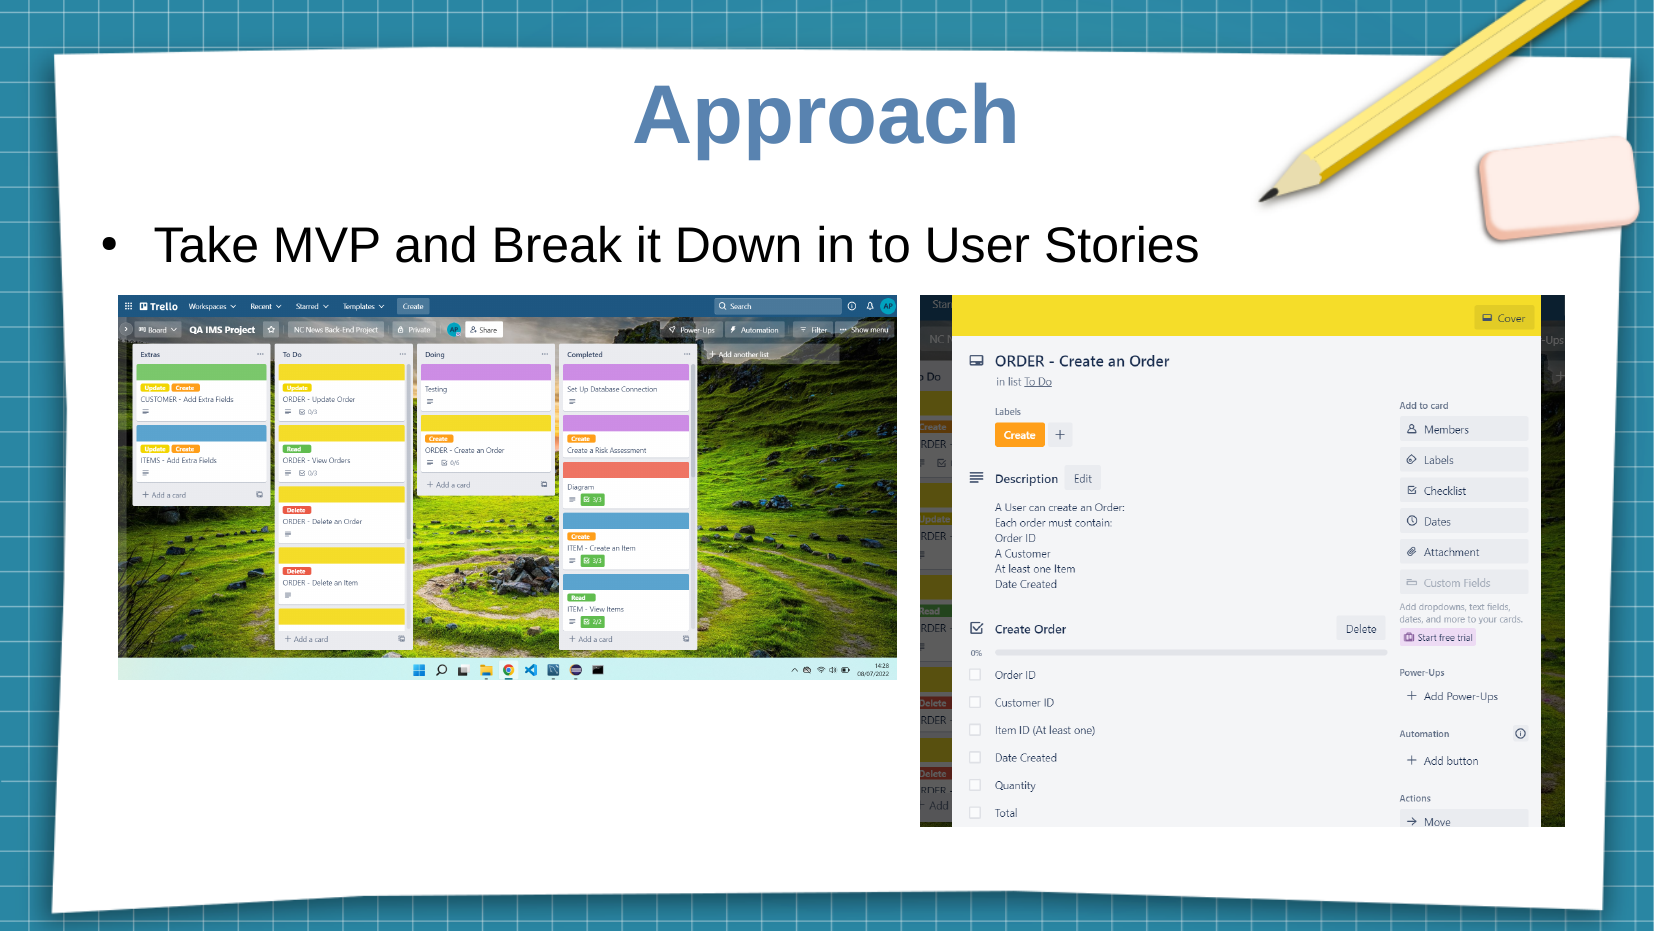

# Approach
Take MVP and Break it Down in to User Stories